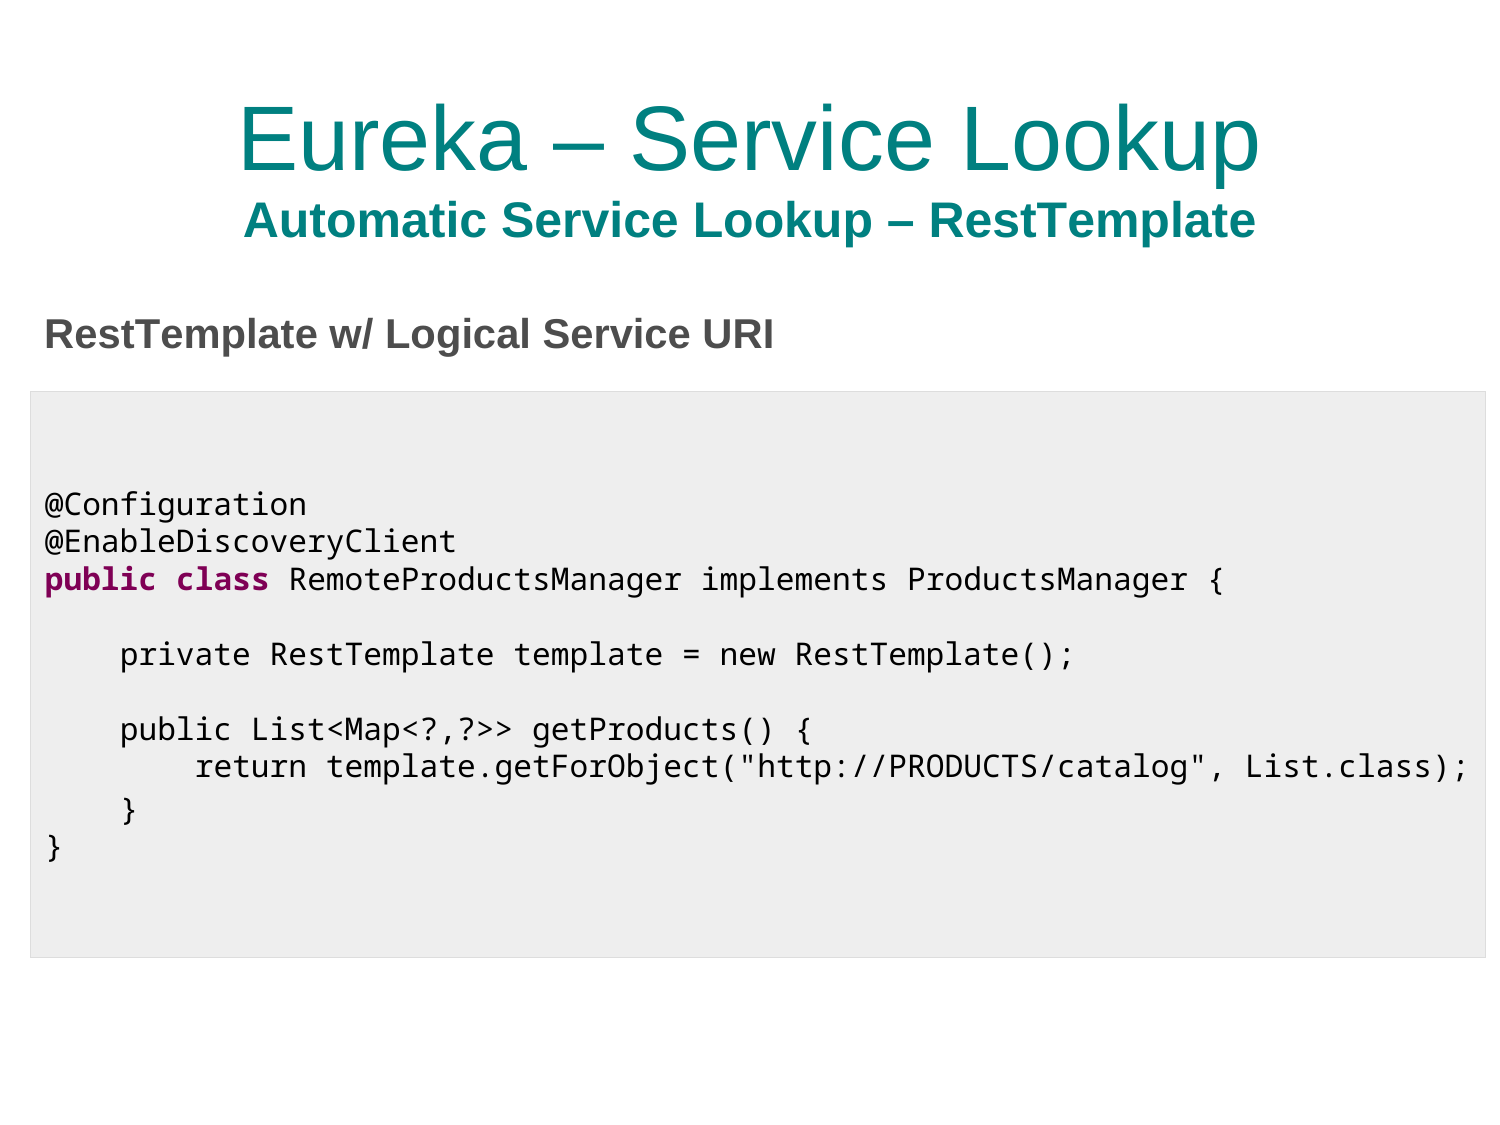

# Eureka – Service Lookup
Automatic Service Lookup – RestTemplate
RestTemplate w/ Logical Service URI
@Configuration
@EnableDiscoveryClient
public class RemoteProductsManager implements ProductsManager {
	private RestTemplate template = new RestTemplate();
	public List<Map<?,?>> getProducts() {
		return template.getForObject("http://PRODUCTS/catalog", List.class);
	}
}